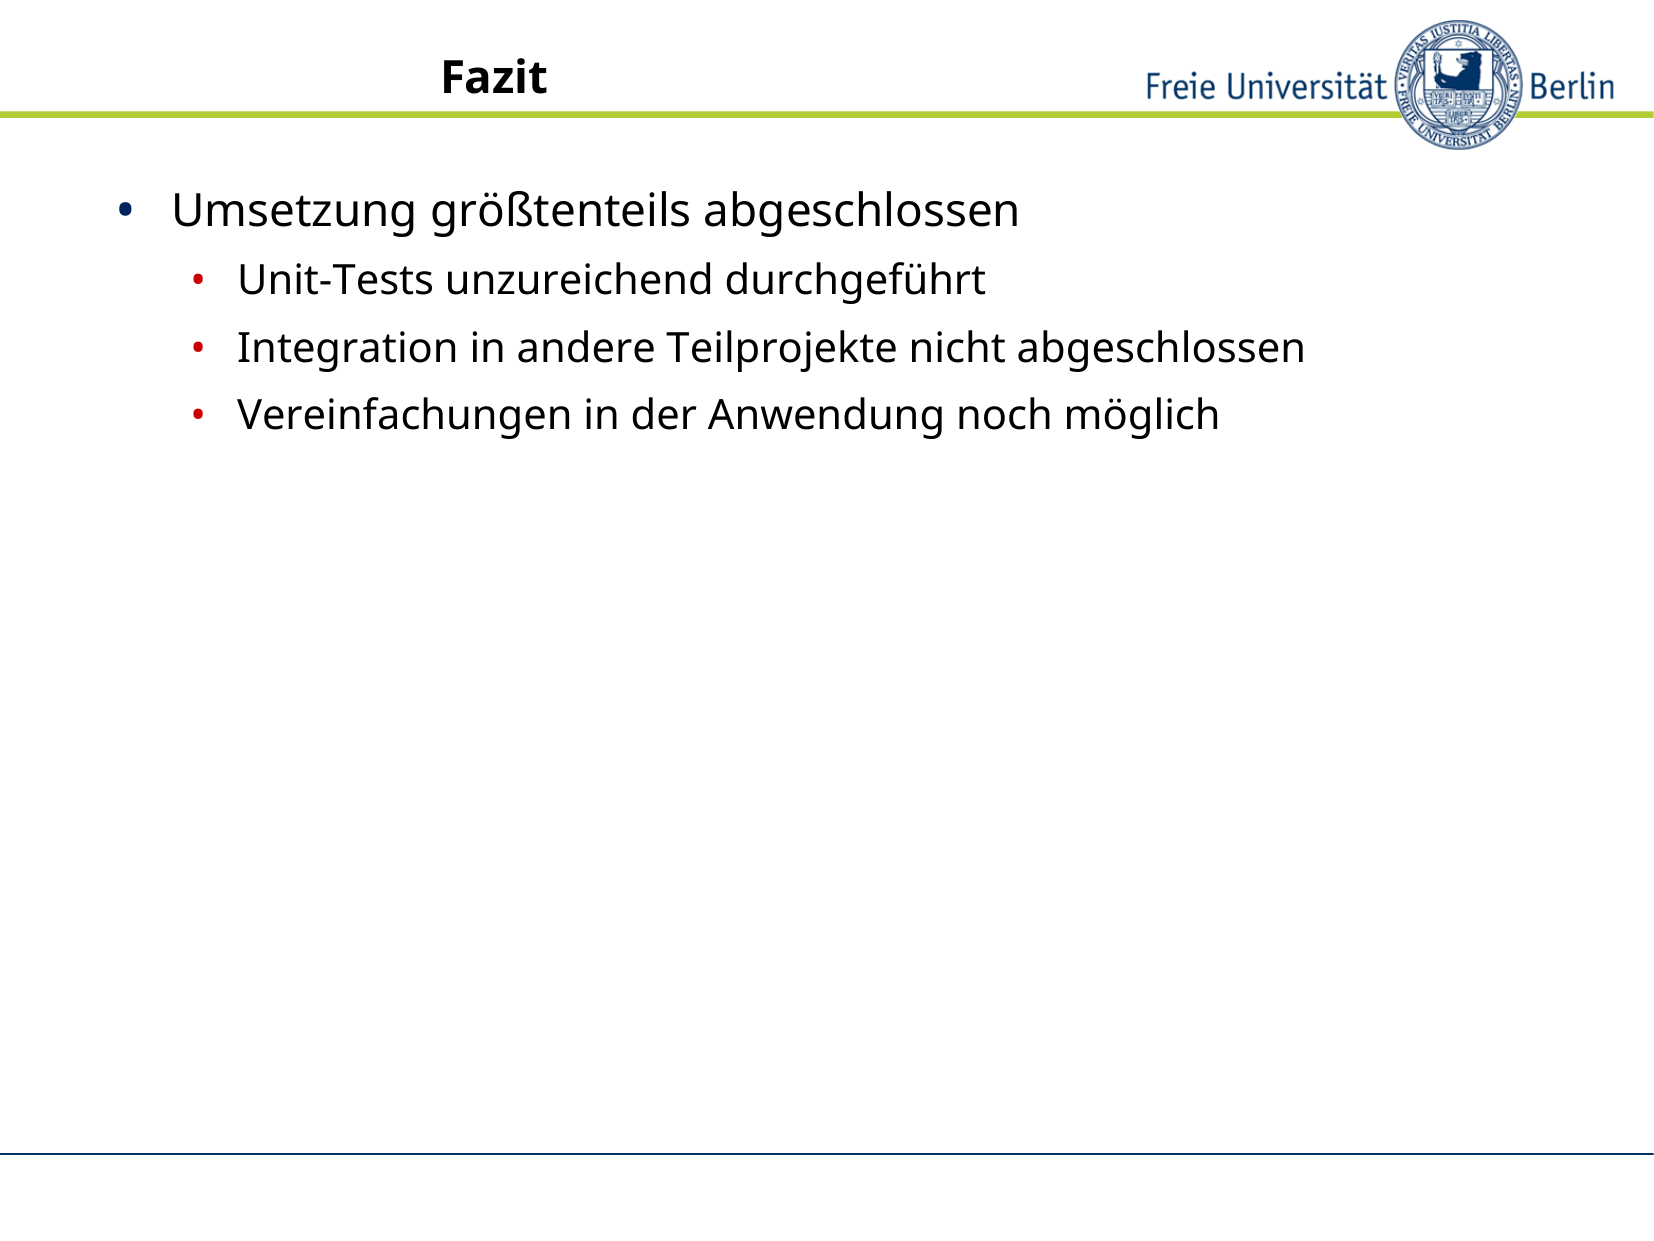

# Fazit
Umsetzung größtenteils abgeschlossen
Unit-Tests unzureichend durchgeführt
Integration in andere Teilprojekte nicht abgeschlossen
Vereinfachungen in der Anwendung noch möglich